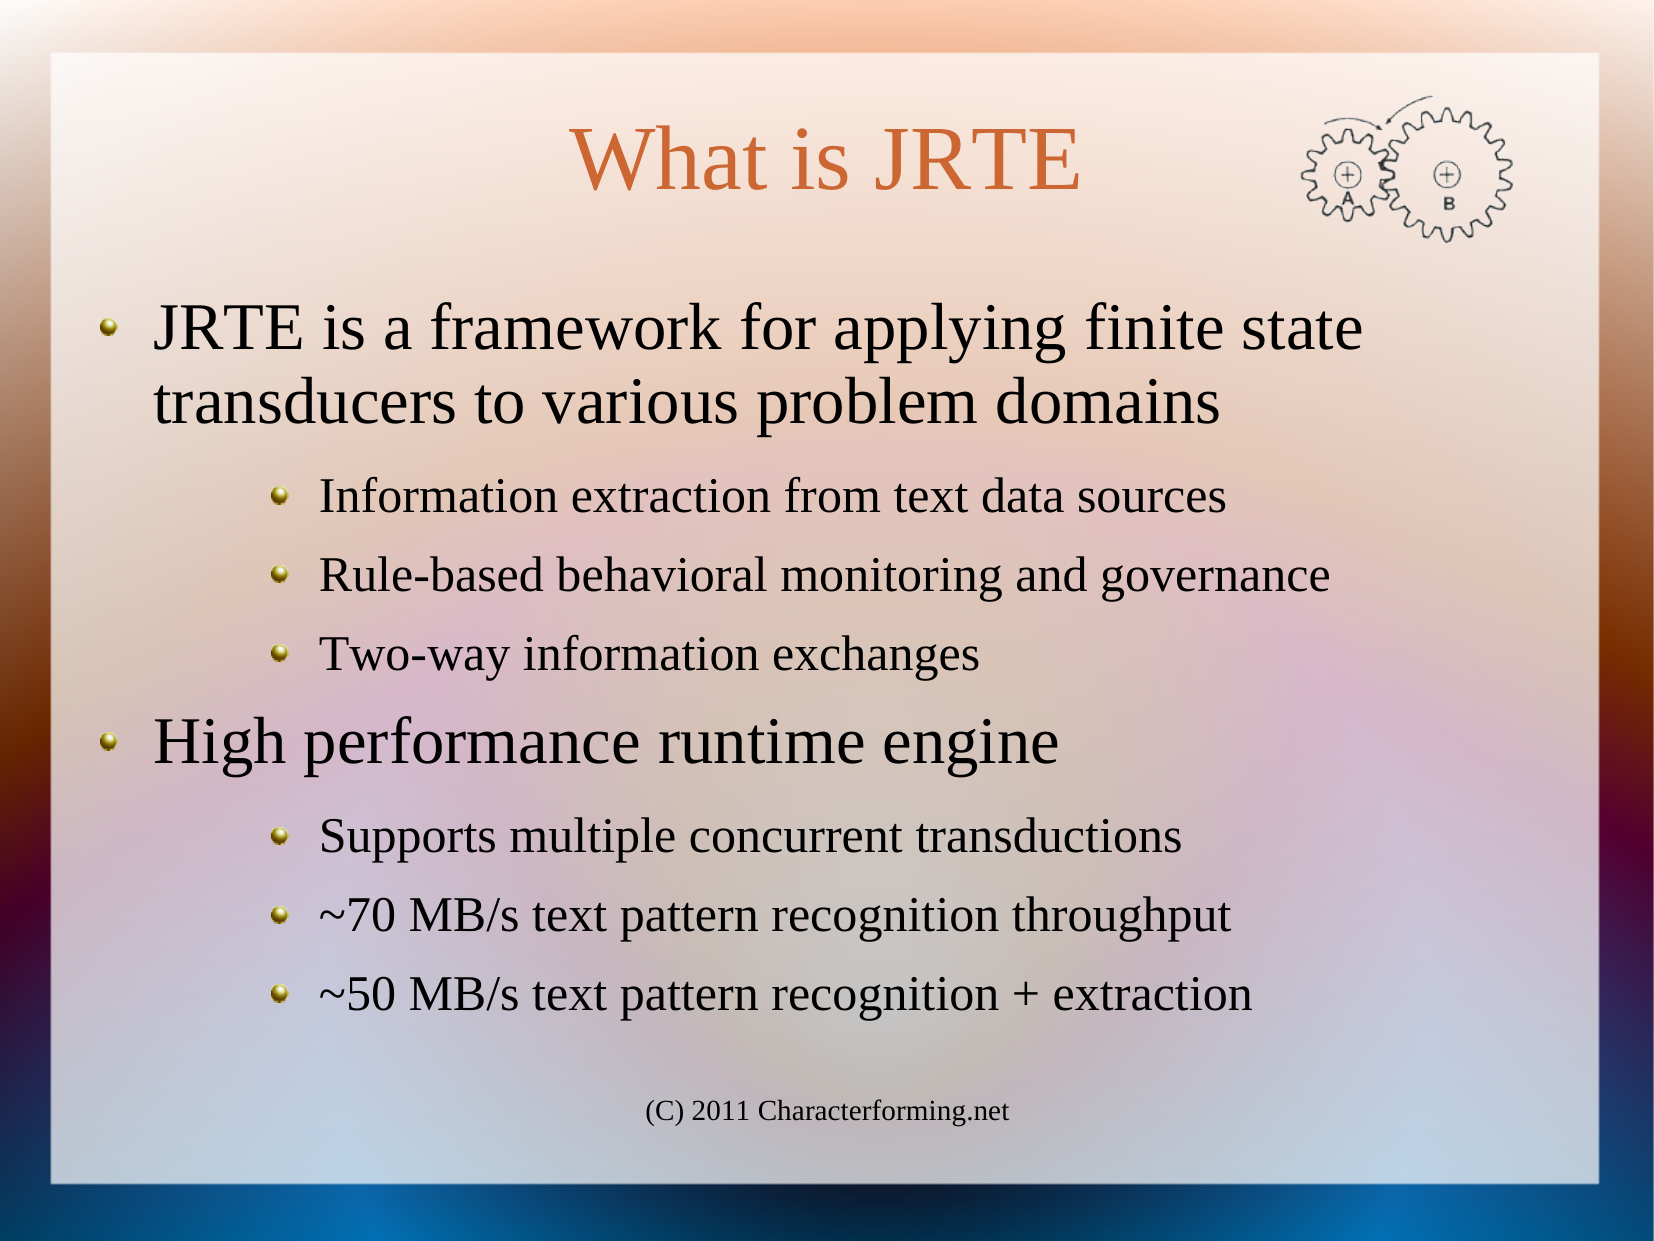

# What is JRTE
JRTE is a framework for applying finite state transducers to various problem domains
Information extraction from text data sources
Rule-based behavioral monitoring and governance
Two-way information exchanges
High performance runtime engine
Supports multiple concurrent transductions
~70 MB/s text pattern recognition throughput
~50 MB/s text pattern recognition + extraction
(C) 2011 Characterforming.net